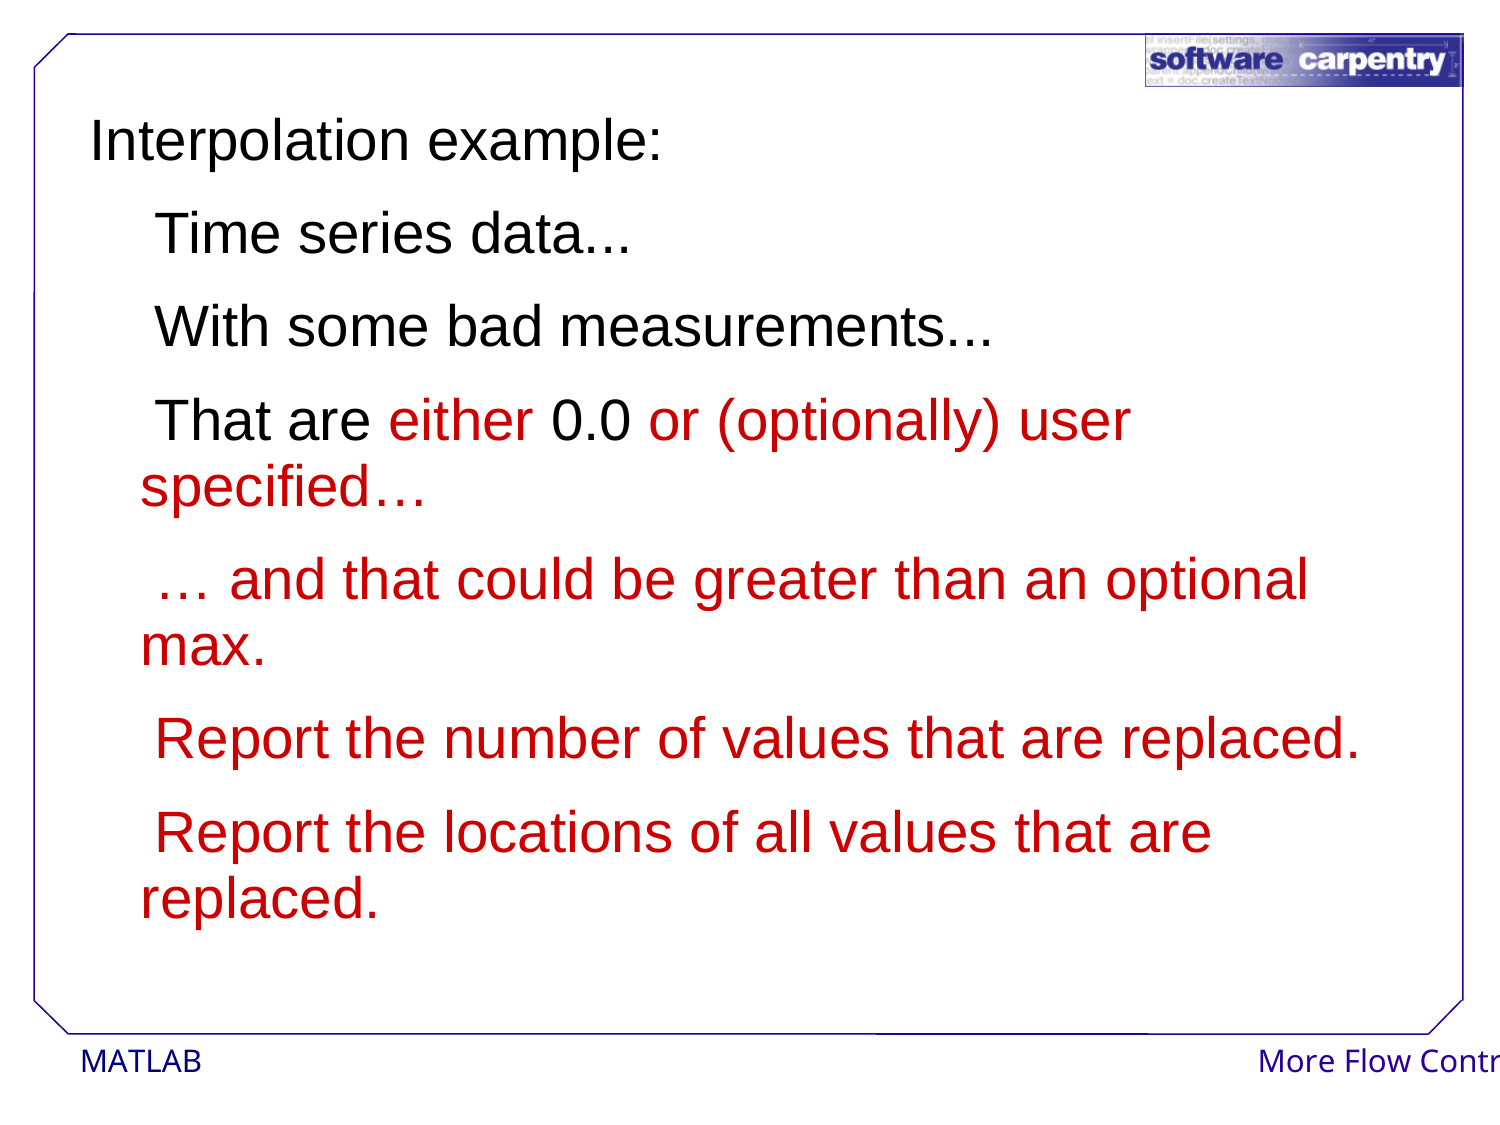

# Interpolation example:
    Time series data...
    With some bad measurements...
    That are either 0.0 or (optionally) user specified…
 … and that could be greater than an optional max.
 Report the number of values that are replaced.
 Report the locations of all values that are 	replaced.